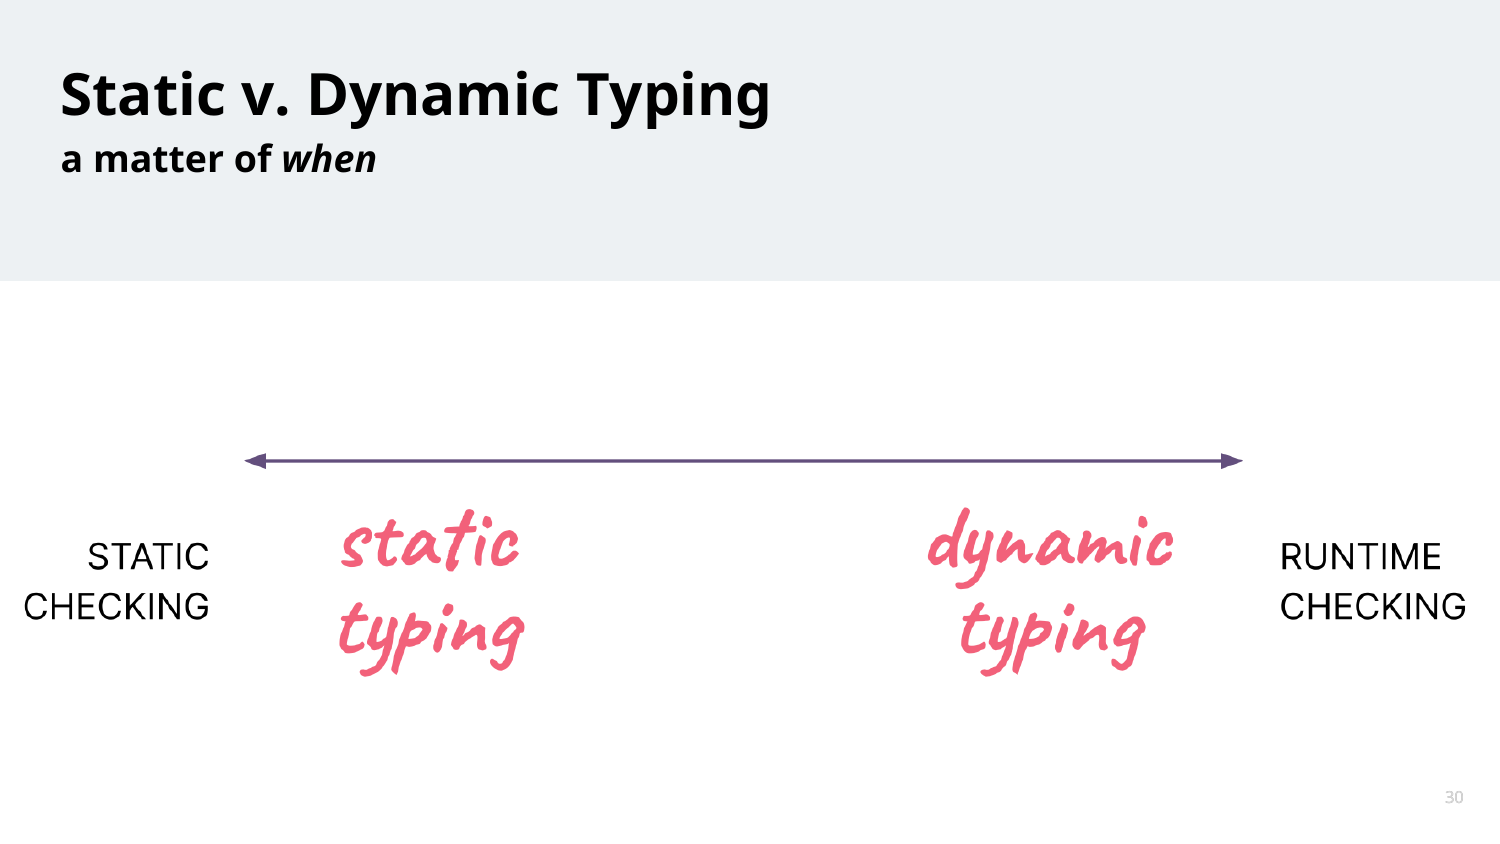

Static v. Dynamic Typing
a matter of when
30
30